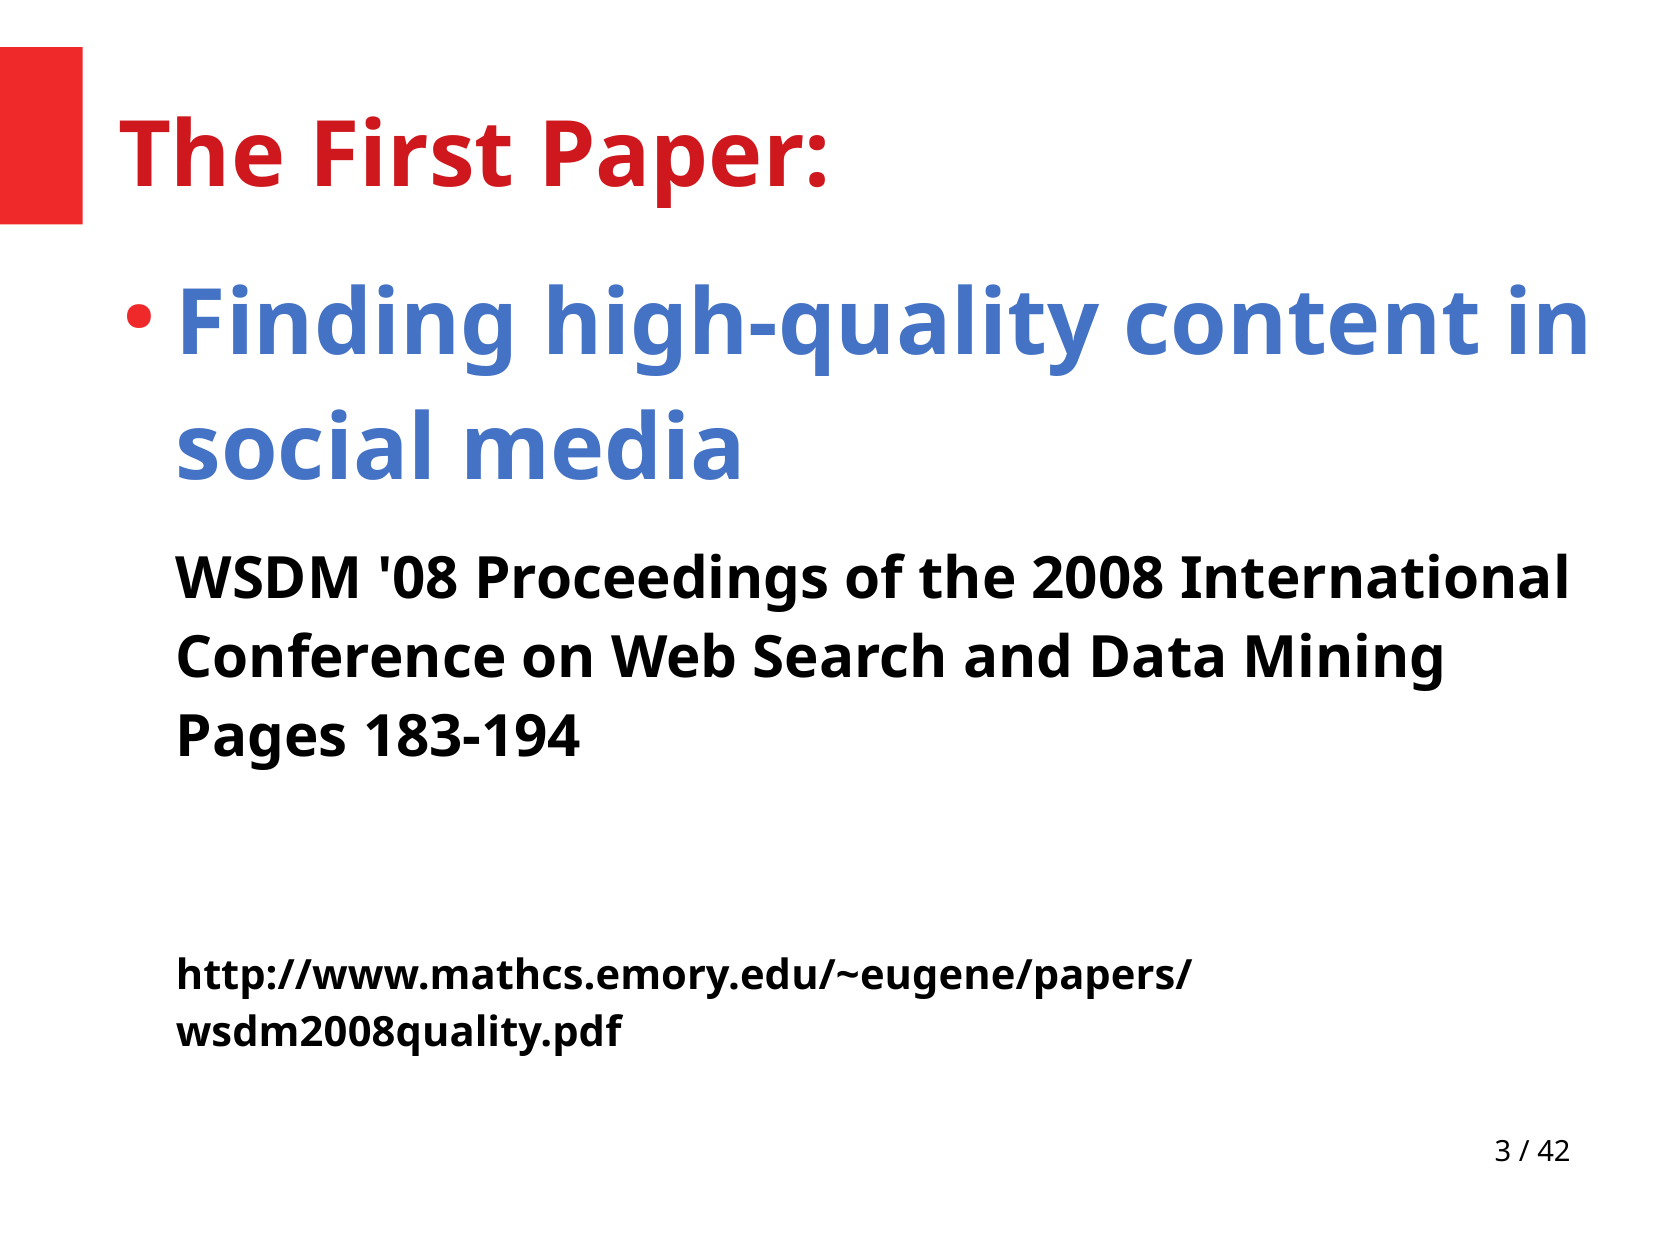

# The First Paper:
Finding high-quality content in social media
WSDM '08 Proceedings of the 2008 International Conference on Web Search and Data Mining
Pages 183-194
http://www.mathcs.emory.edu/~eugene/papers/wsdm2008quality.pdf
3